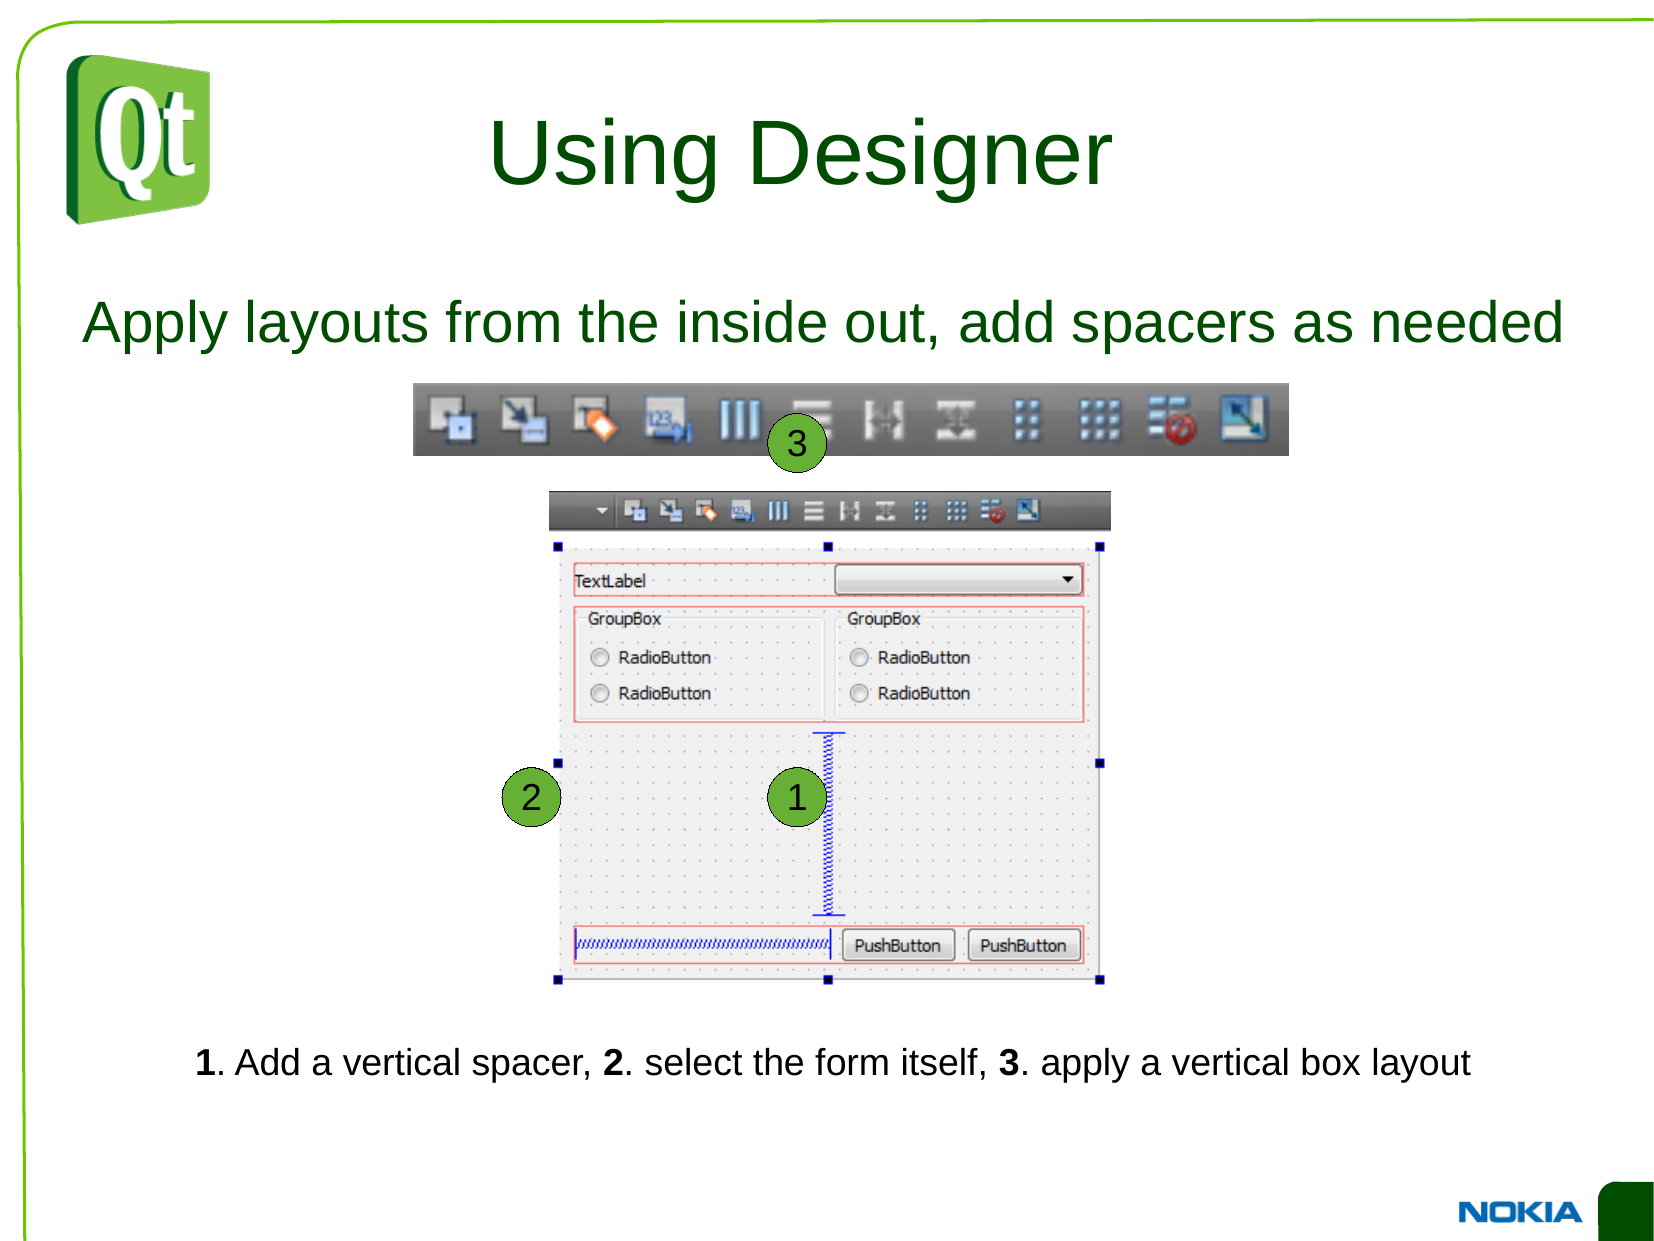

# Using Designer
Apply layouts from the inside out, add spacers as needed
3
2
1
1. Add a vertical spacer, 2. select the form itself, 3. apply a vertical box layout